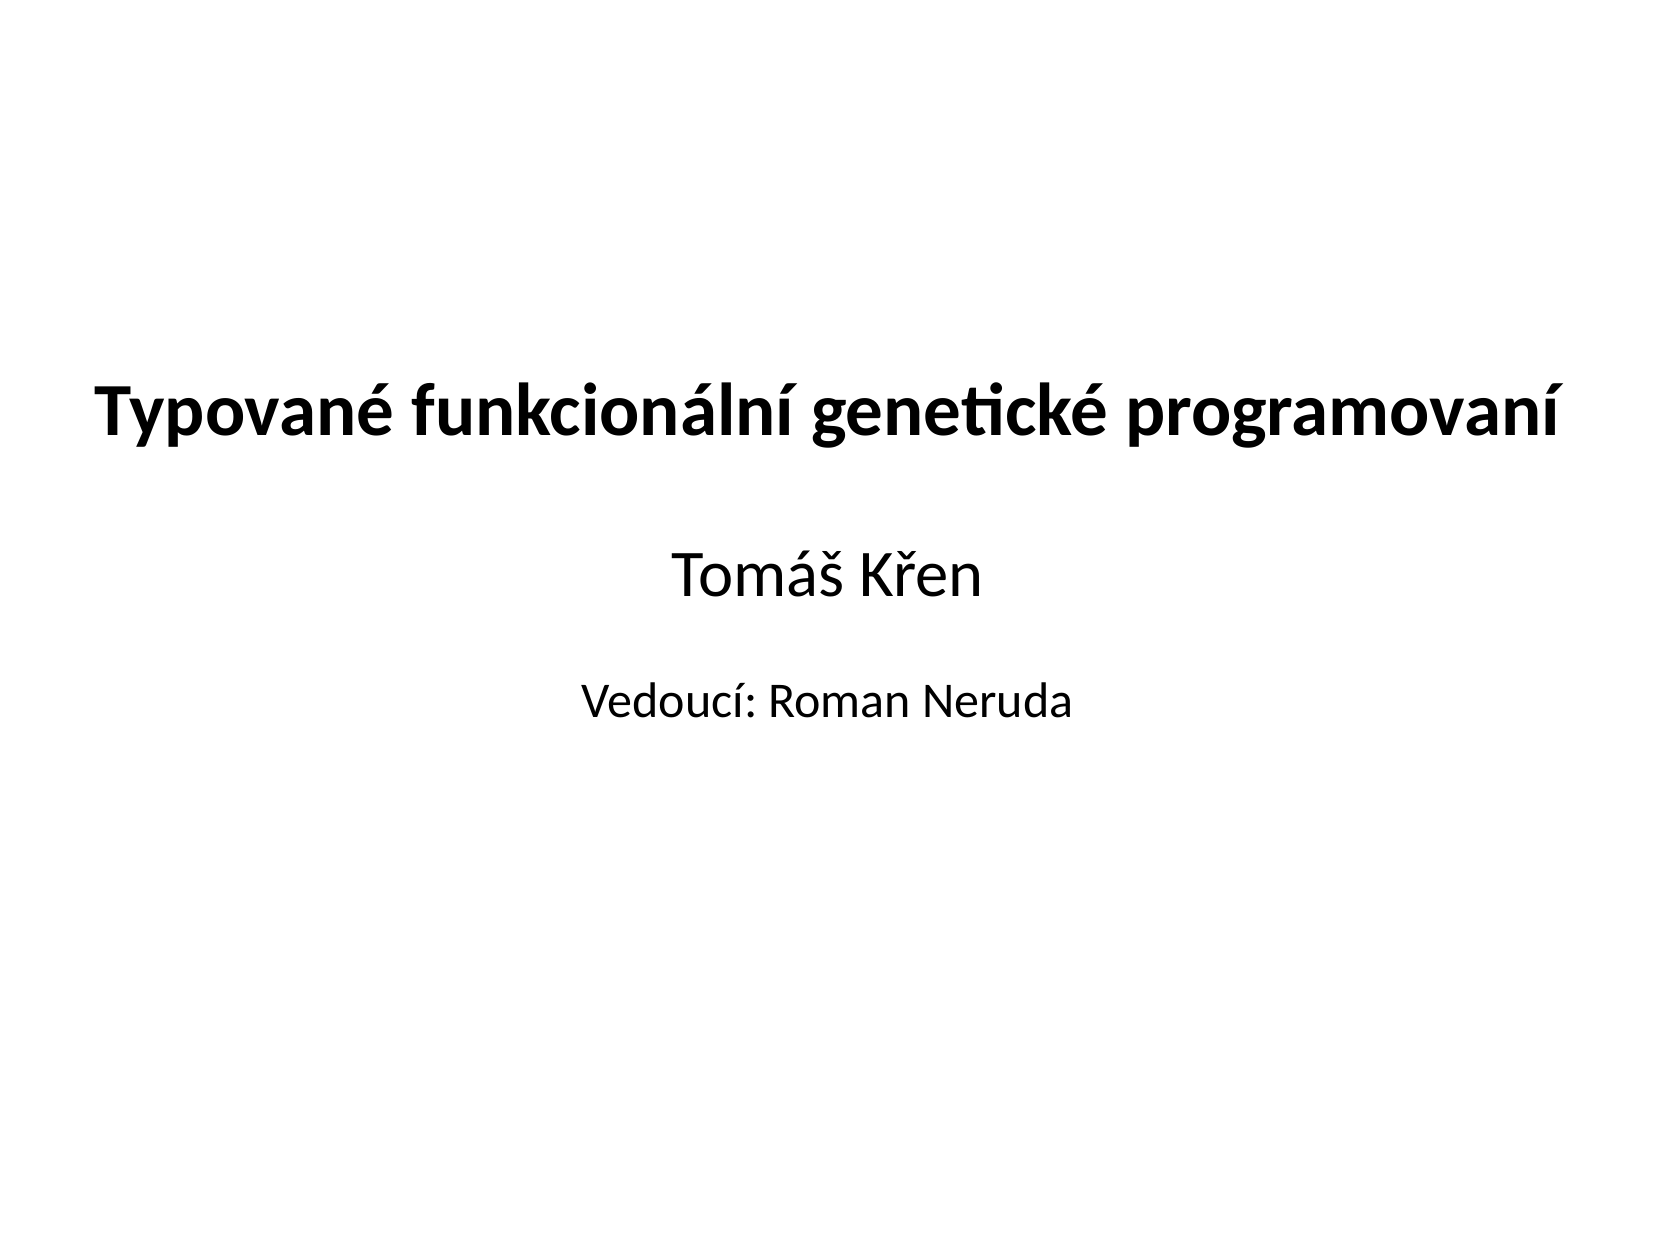

# Typované funkcionální genetické programovaní
Tomáš Křen
Vedoucí: Roman Neruda